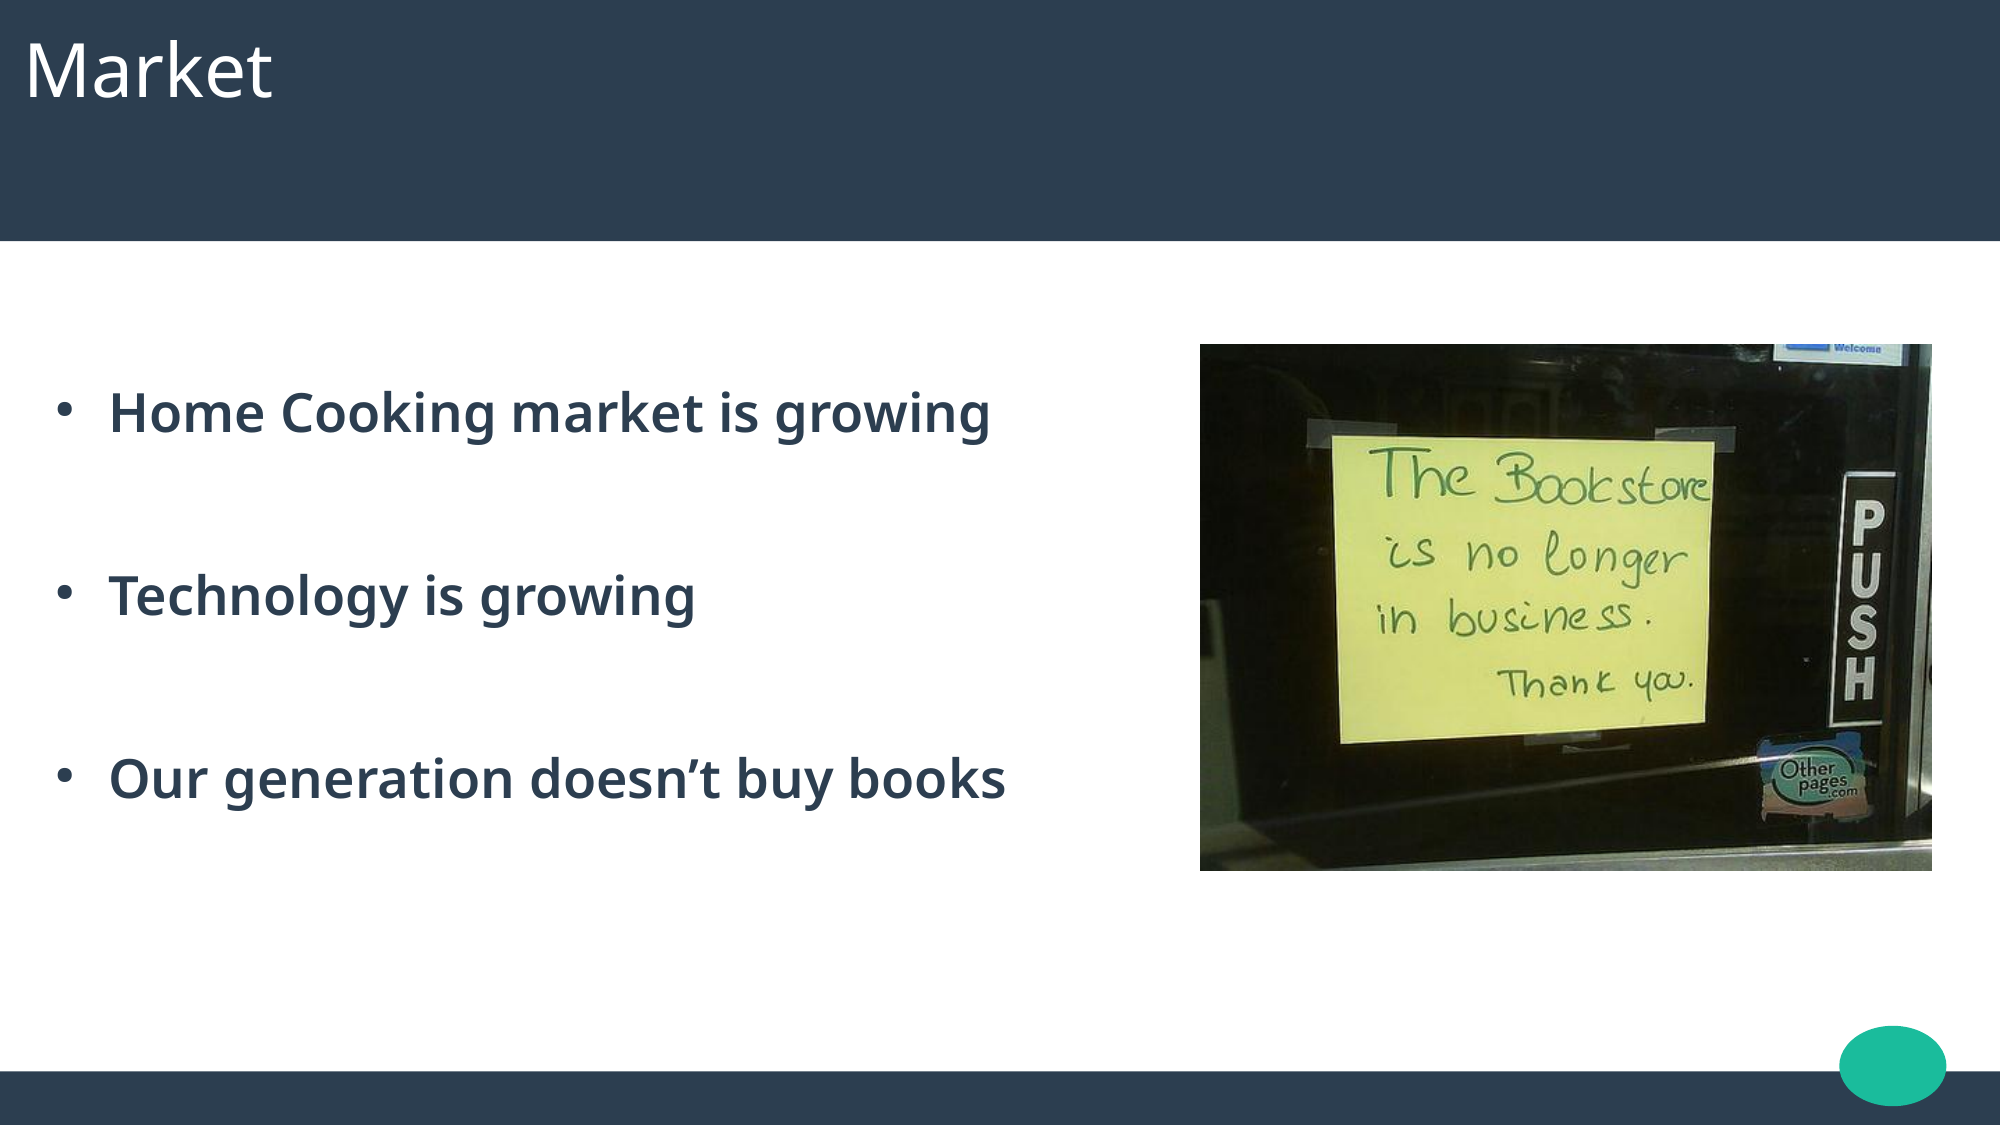

# Market
Home Cooking market is growing
Technology is growing
Our generation doesn’t buy books